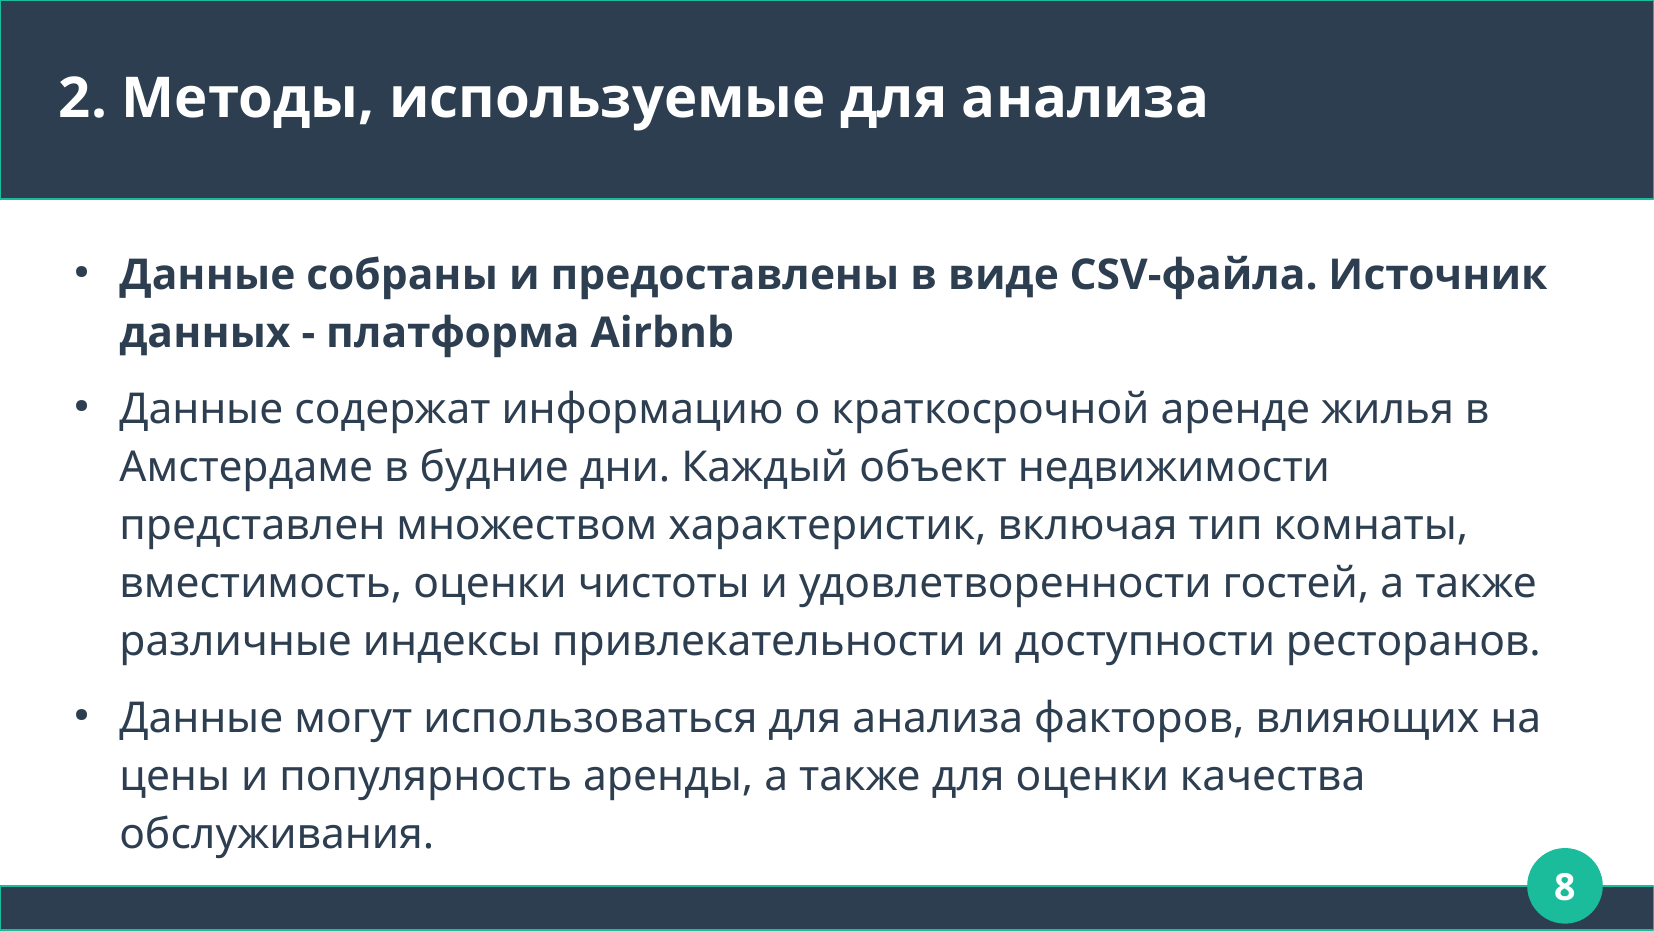

# 2. Методы, используемые для анализа
Данные собраны и предоставлены в виде CSV-файла. Источник данных - платформа Airbnb
Данные содержат информацию о краткосрочной аренде жилья в Амстердаме в будние дни. Каждый объект недвижимости представлен множеством характеристик, включая тип комнаты, вместимость, оценки чистоты и удовлетворенности гостей, а также различные индексы привлекательности и доступности ресторанов.
Данные могут использоваться для анализа факторов, влияющих на цены и популярность аренды, а также для оценки качества обслуживания.
8